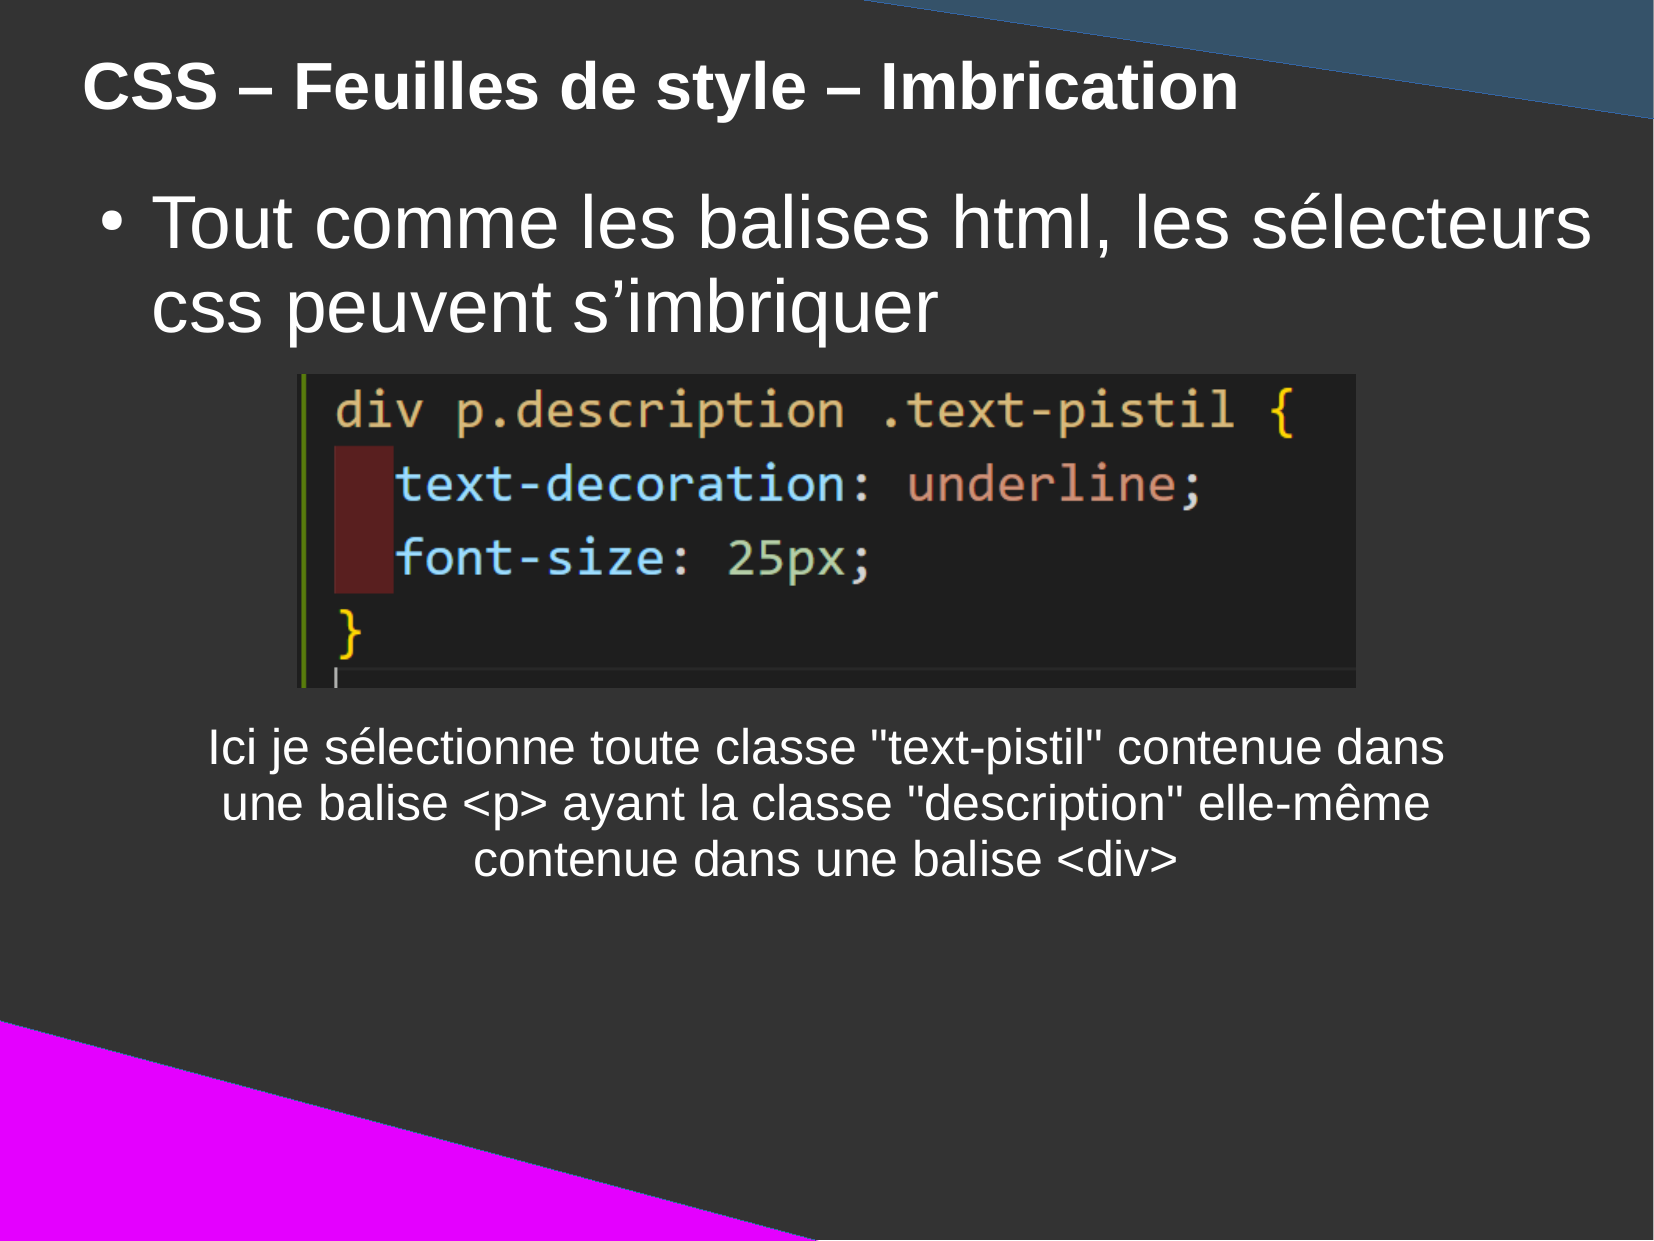

# CSS – Feuilles de style – Imbrication
Tout comme les balises html, les sélecteurs css peuvent s’imbriquer
Ici je sélectionne toute classe "text-pistil" contenue dans une balise <p> ayant la classe "description" elle-même contenue dans une balise <div>